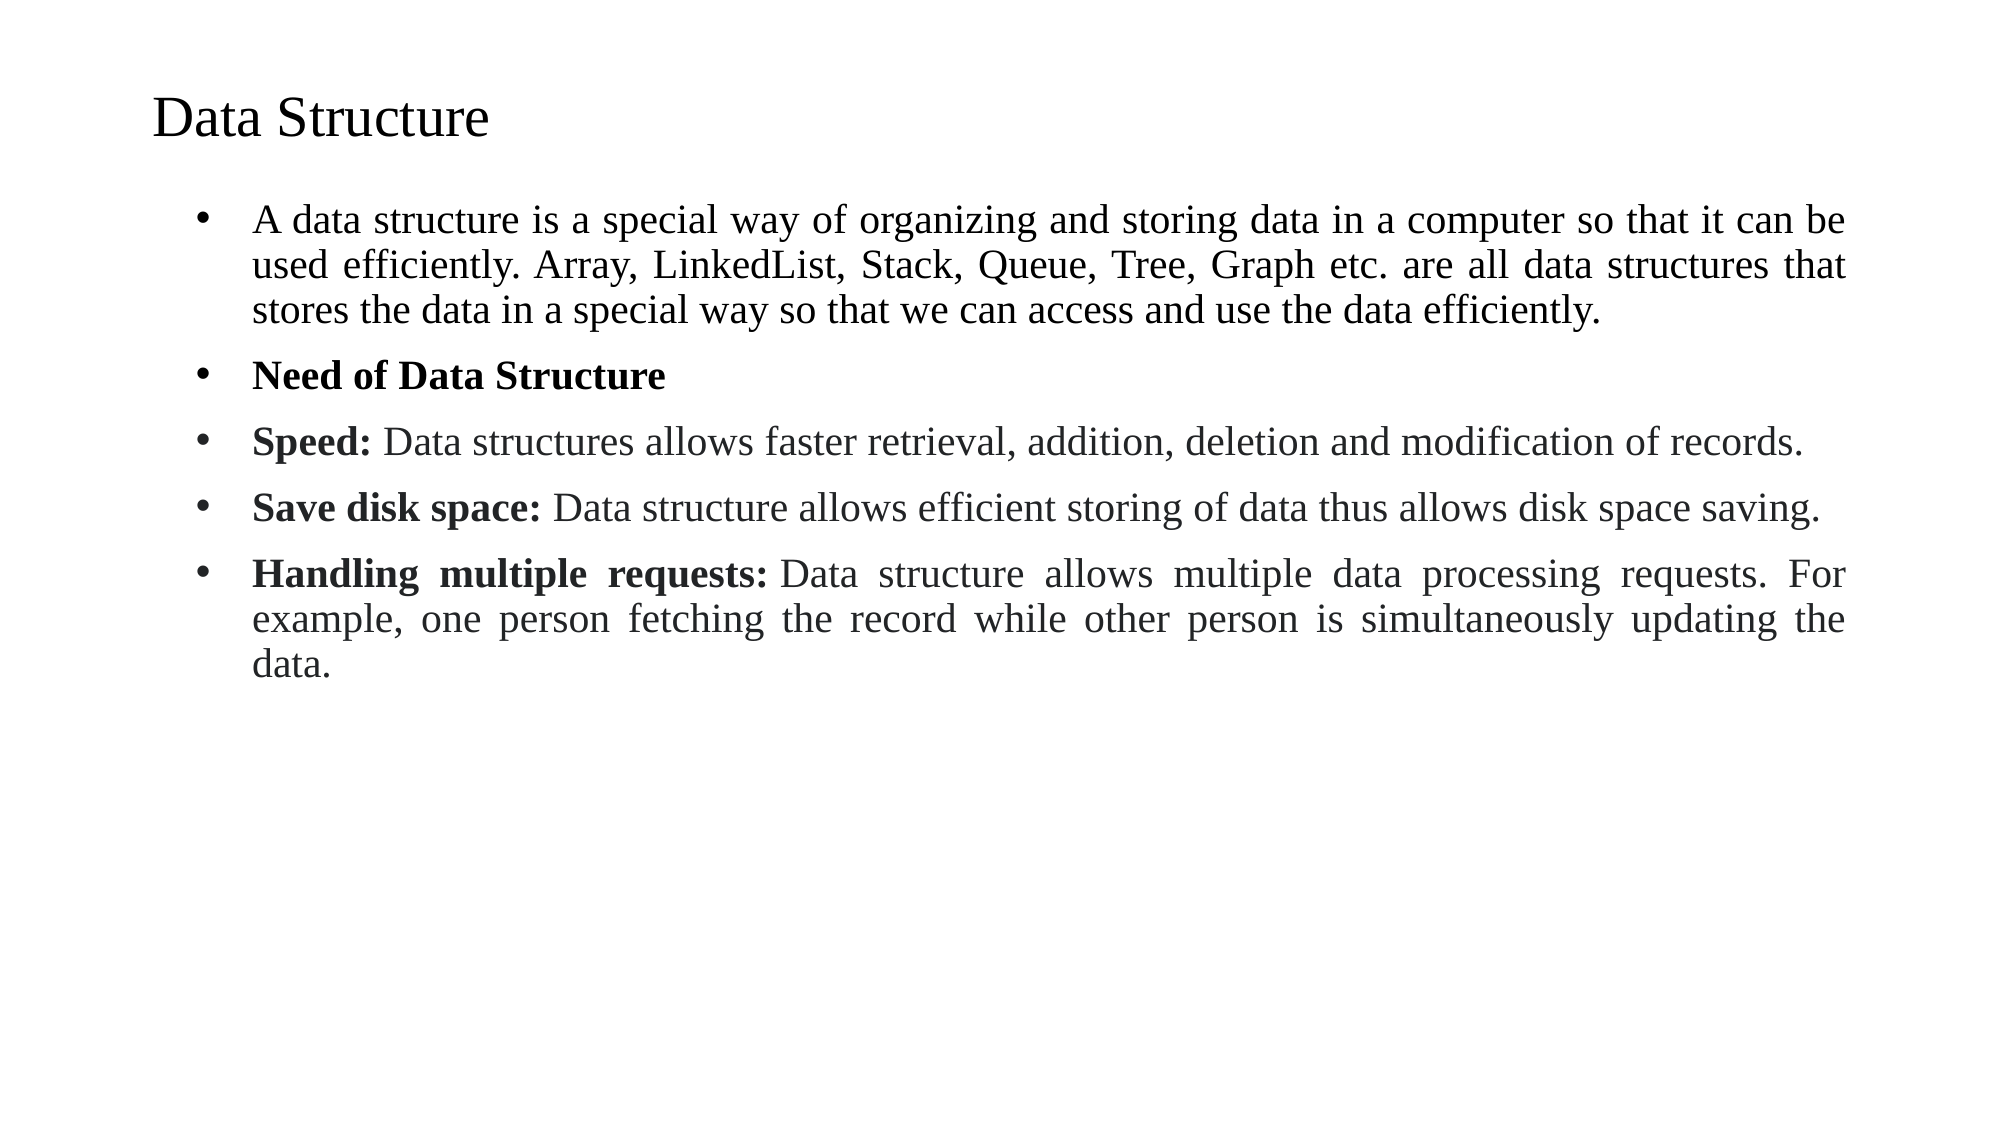

# Data Structure
A data structure is a special way of organizing and storing data in a computer so that it can be used efficiently. Array, LinkedList, Stack, Queue, Tree, Graph etc. are all data structures that stores the data in a special way so that we can access and use the data efficiently.
Need of Data Structure
Speed: Data structures allows faster retrieval, addition, deletion and modification of records.
Save disk space: Data structure allows efficient storing of data thus allows disk space saving.
Handling multiple requests: Data structure allows multiple data processing requests. For example, one person fetching the record while other person is simultaneously updating the data.